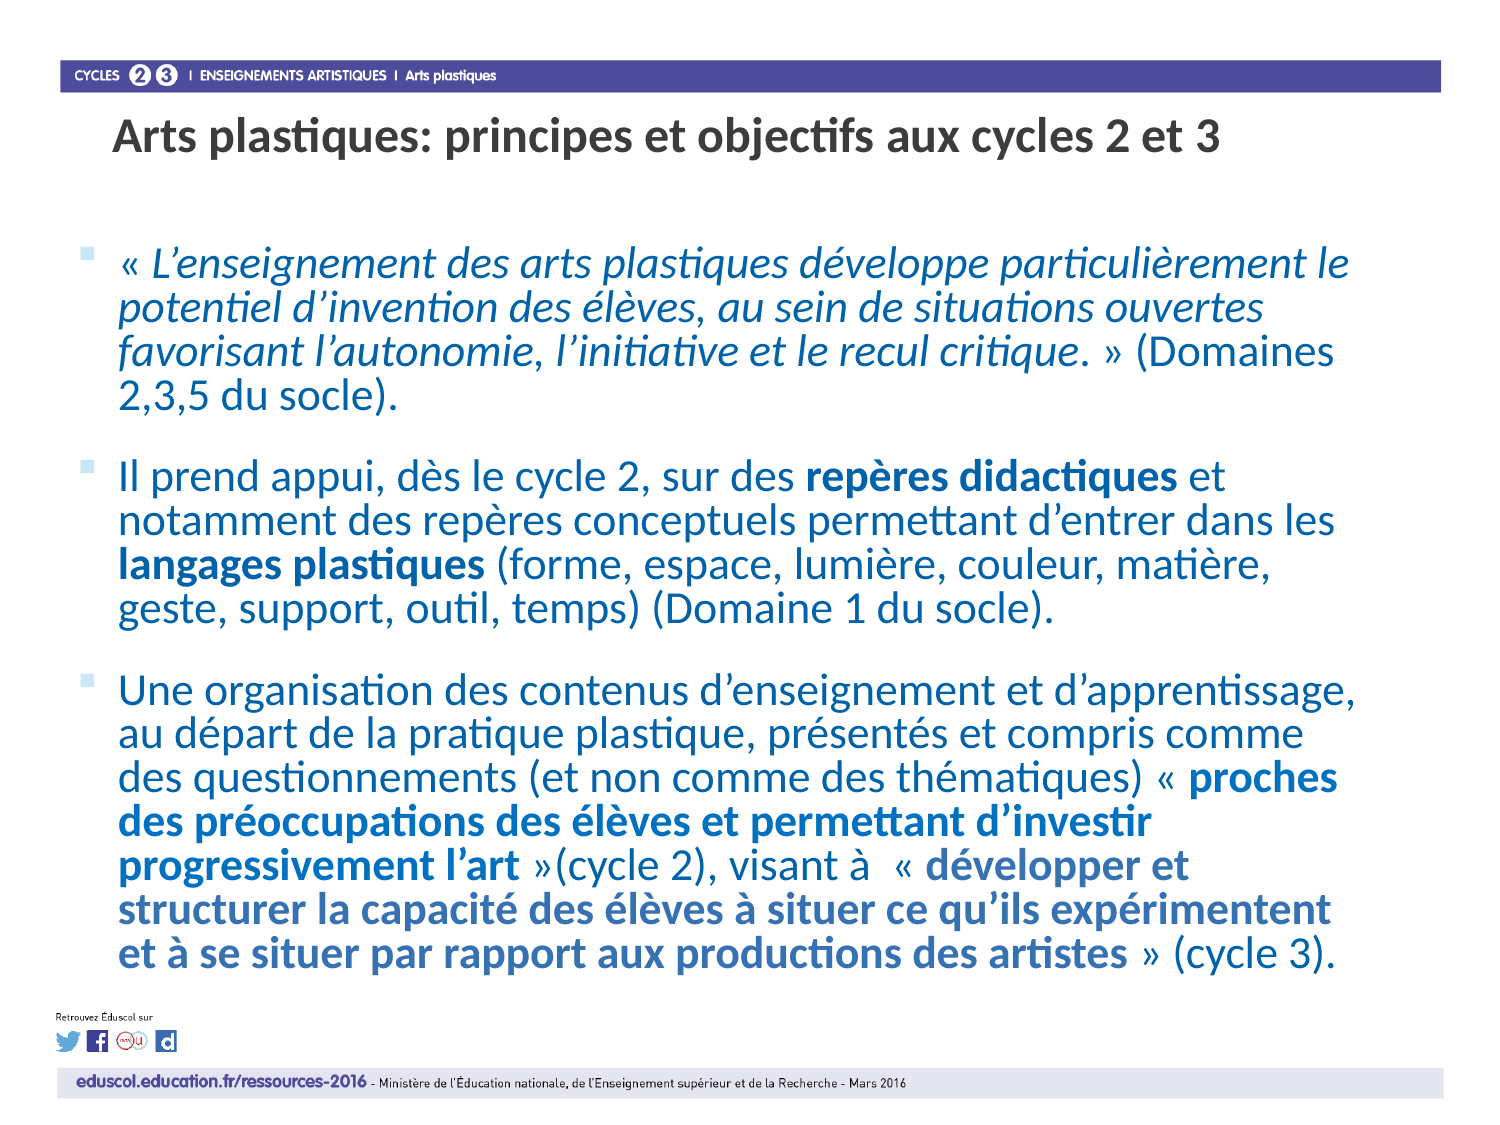

# Arts plastiques: principes et objectifs aux cycles 2 et 3
« L’enseignement des arts plastiques développe particulièrement le potentiel d’invention des élèves, au sein de situations ouvertes favorisant l’autonomie, l’initiative et le recul critique. » (Domaines 2,3,5 du socle).
Il prend appui, dès le cycle 2, sur des repères didactiques et notamment des repères conceptuels permettant d’entrer dans les langages plastiques (forme, espace, lumière, couleur, matière, geste, support, outil, temps) (Domaine 1 du socle).
Une organisation des contenus d’enseignement et d’apprentissage, au départ de la pratique plastique, présentés et compris comme des questionnements (et non comme des thématiques) « proches des préoccupations des élèves et permettant d’investir progressivement l’art »(cycle 2), visant à « développer et structurer la capacité des élèves à situer ce qu’ils expérimentent et à se situer par rapport aux productions des artistes » (cycle 3).
Arts plastiques présentation